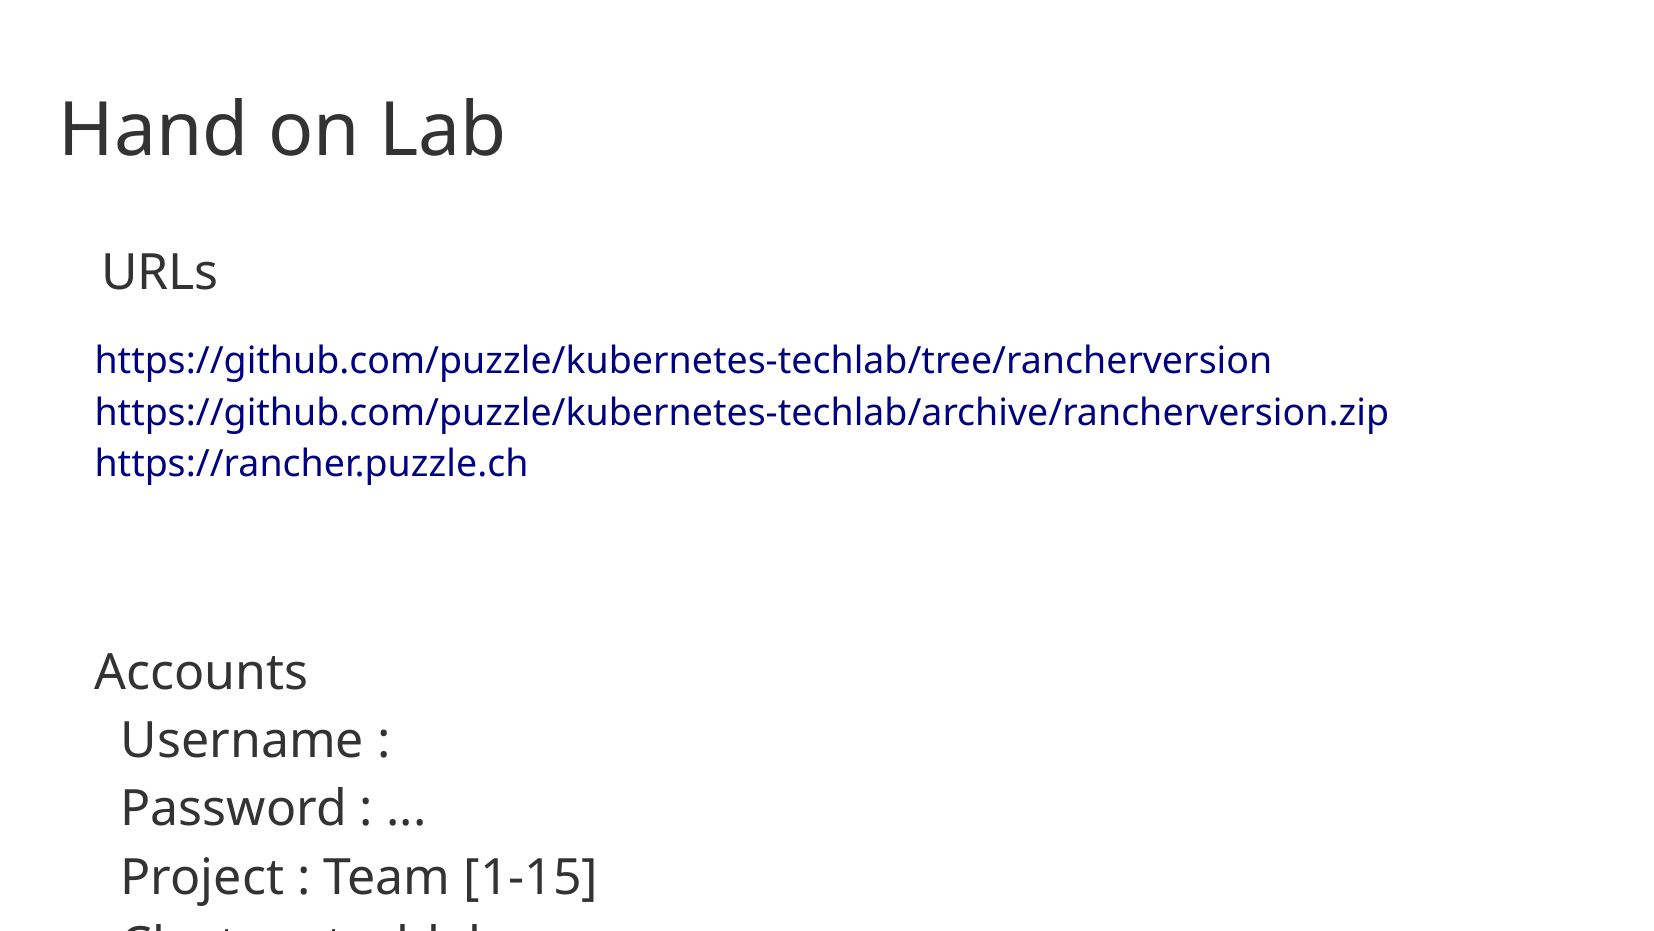

# Hand on Lab
URLs
https://github.com/puzzle/kubernetes-techlab/tree/rancherversion
https://github.com/puzzle/kubernetes-techlab/archive/rancherversion.zip https://rancher.puzzle.ch
Accounts 
 Username :
 Password : ...
 Project : Team [1-15]
 Cluster : techlab